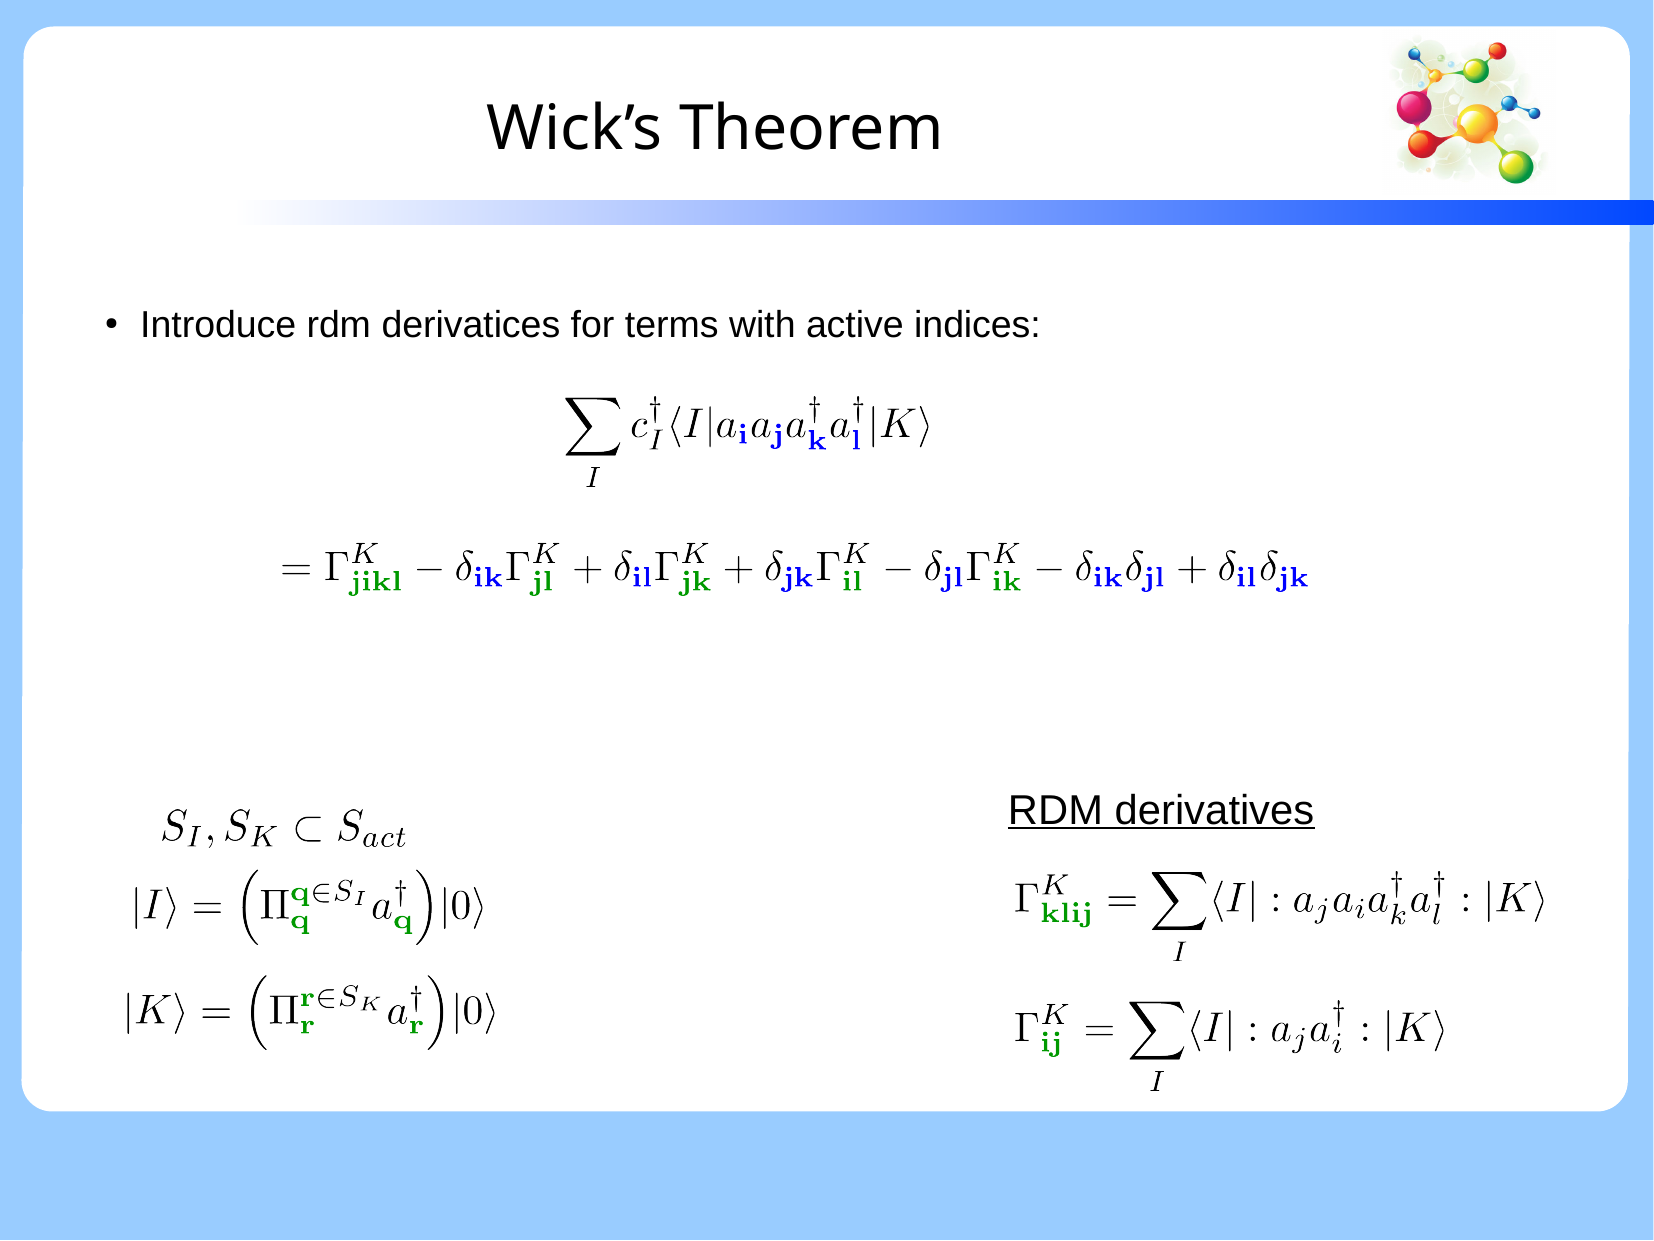

# Wick’s Theorem
Introduce rdm derivatices for terms with active indices:
RDM derivatives